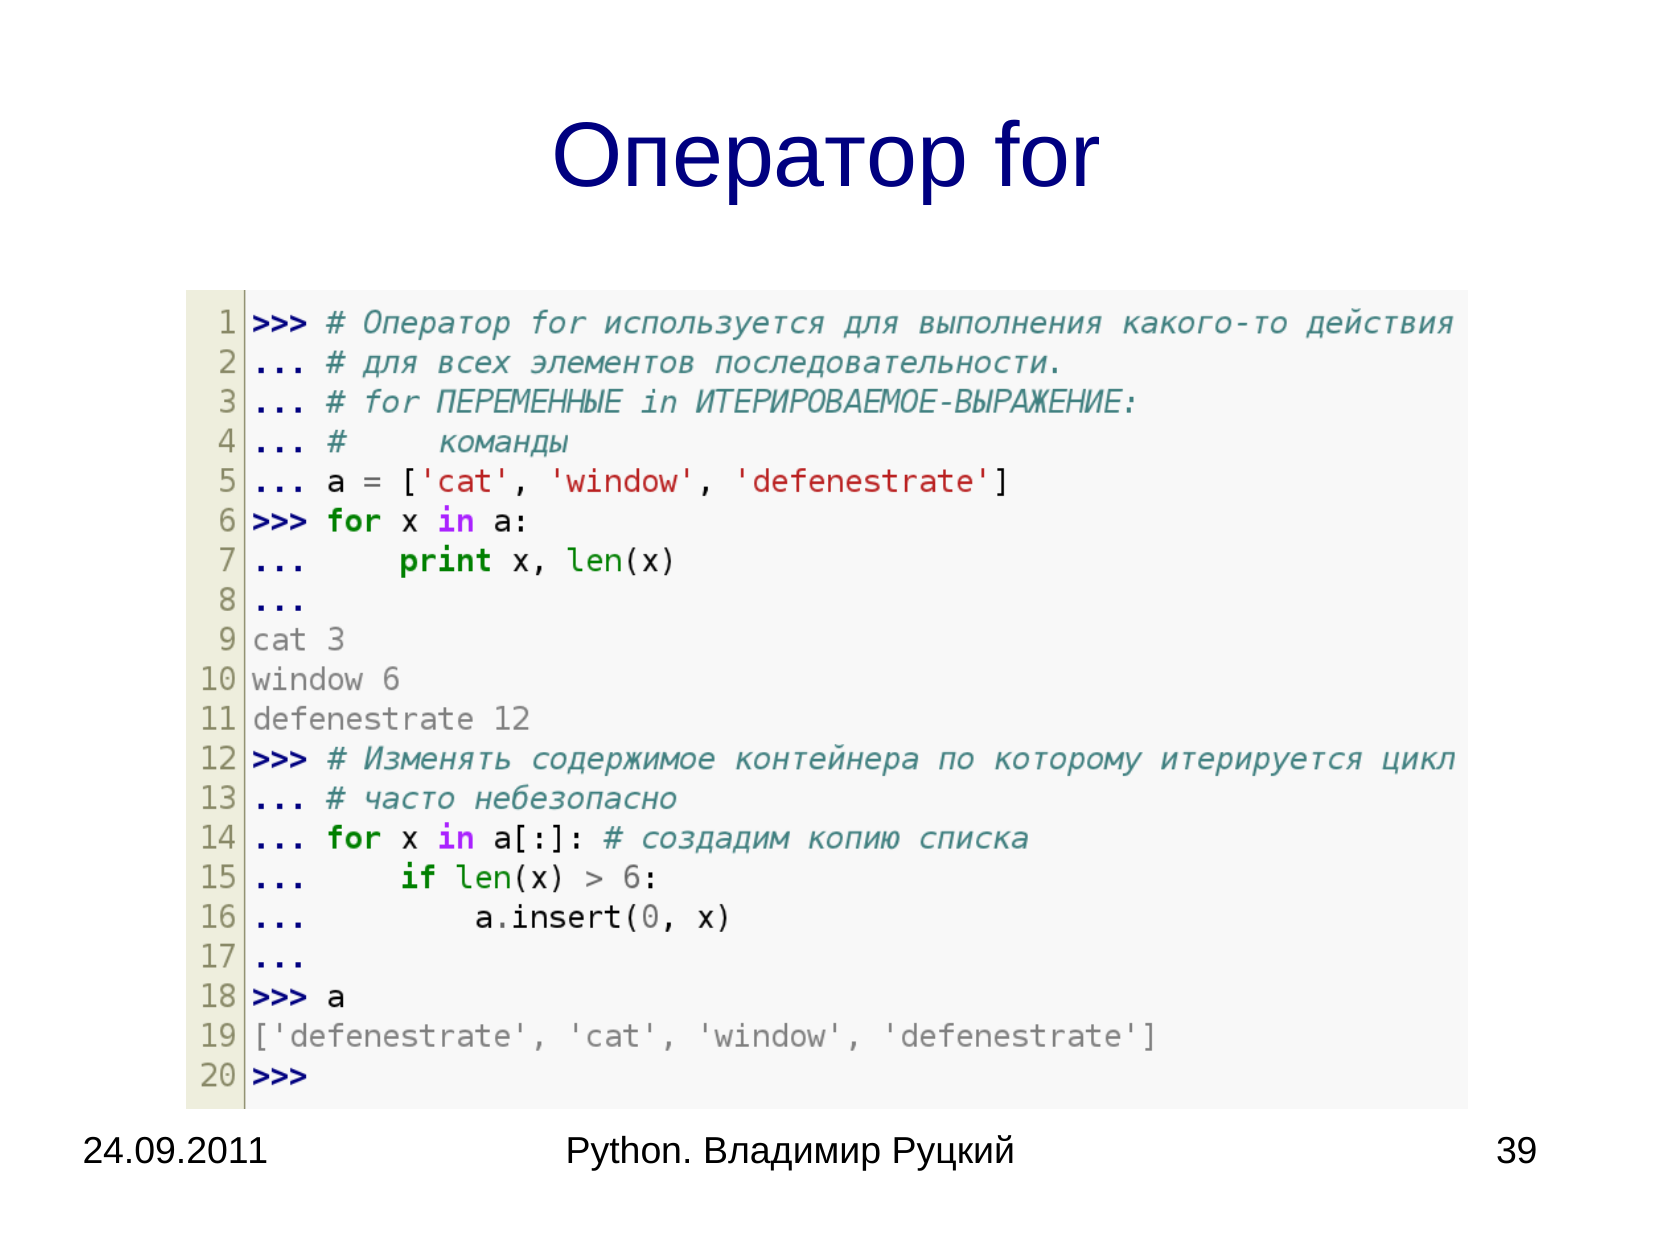

# Оператор for
24.09.2011
Python. Владимир Руцкий
39